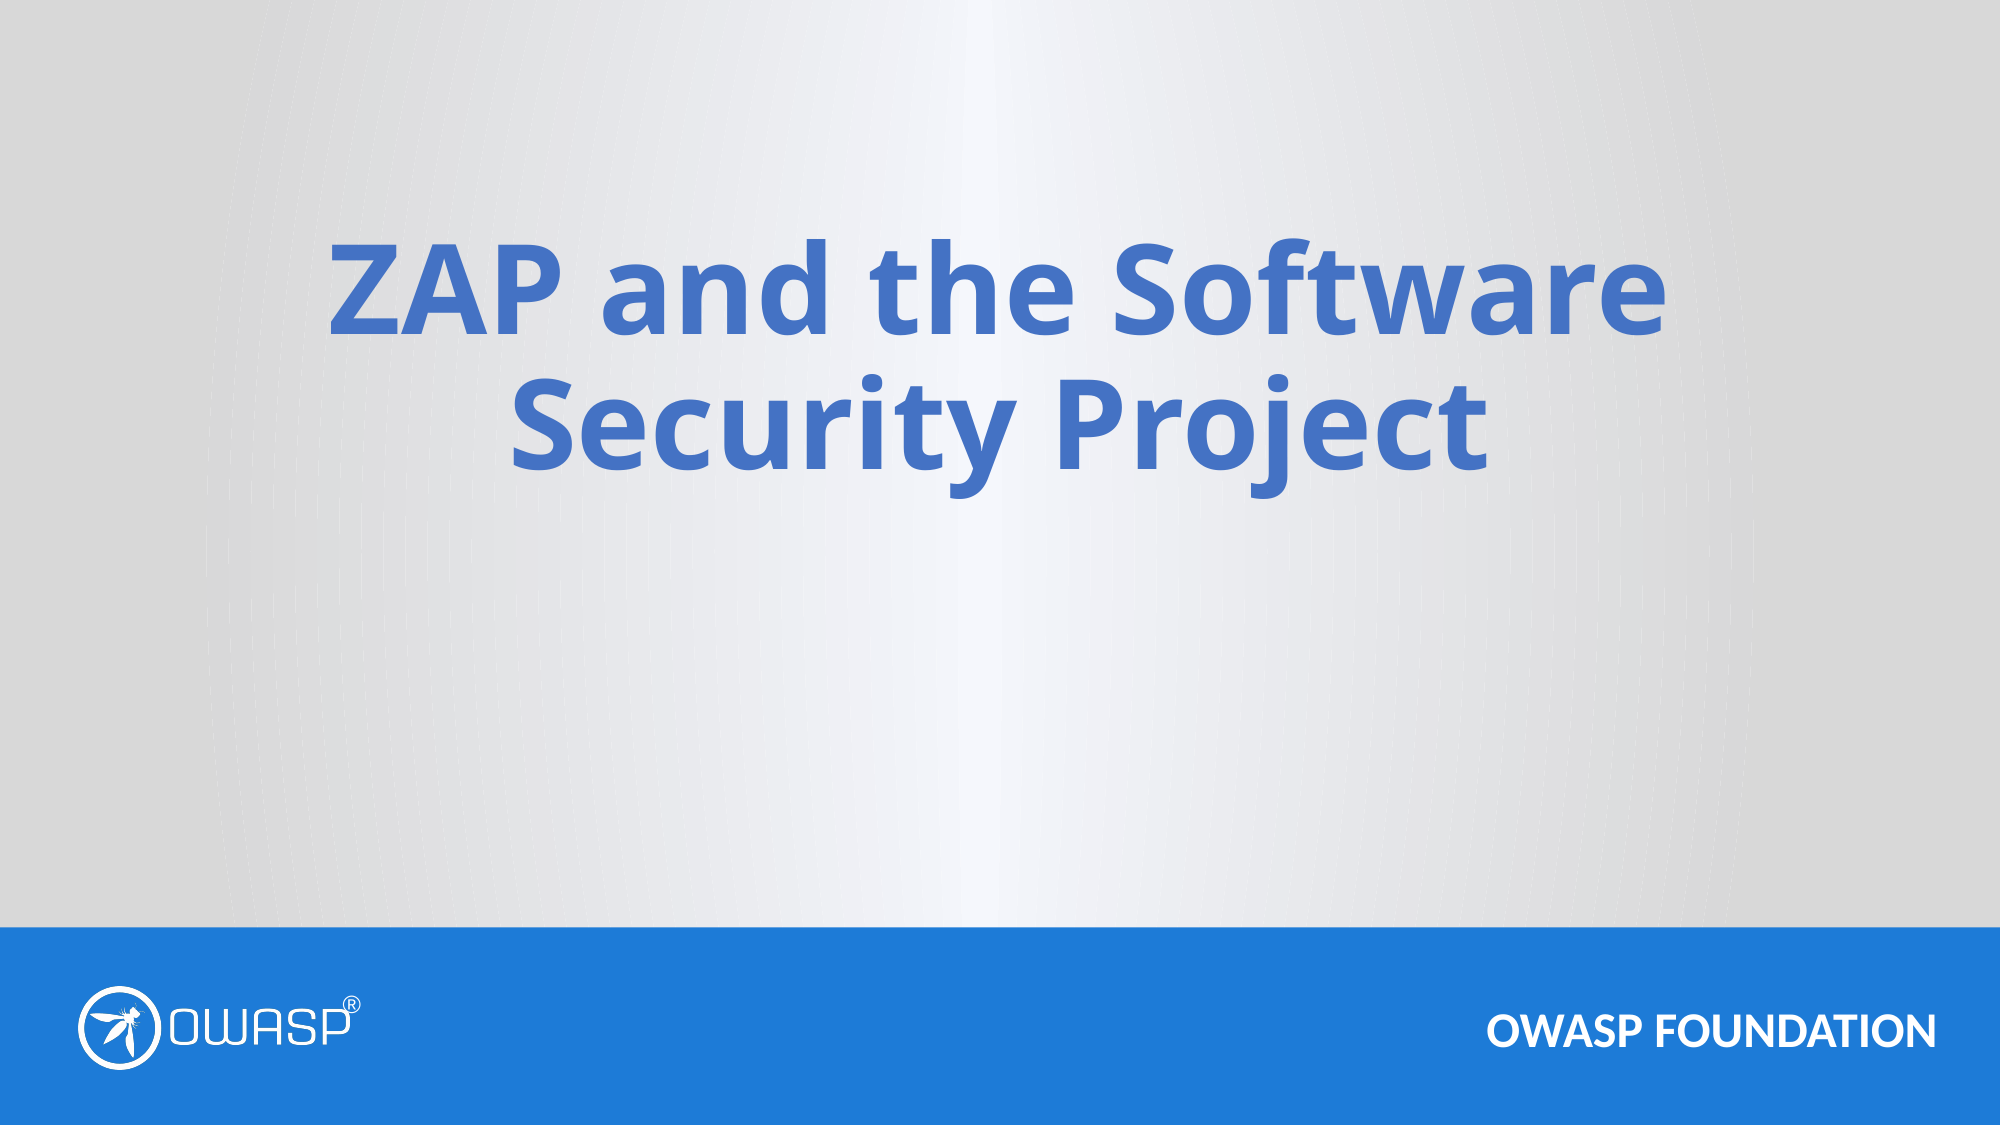

# ZAP and the Software Security Project